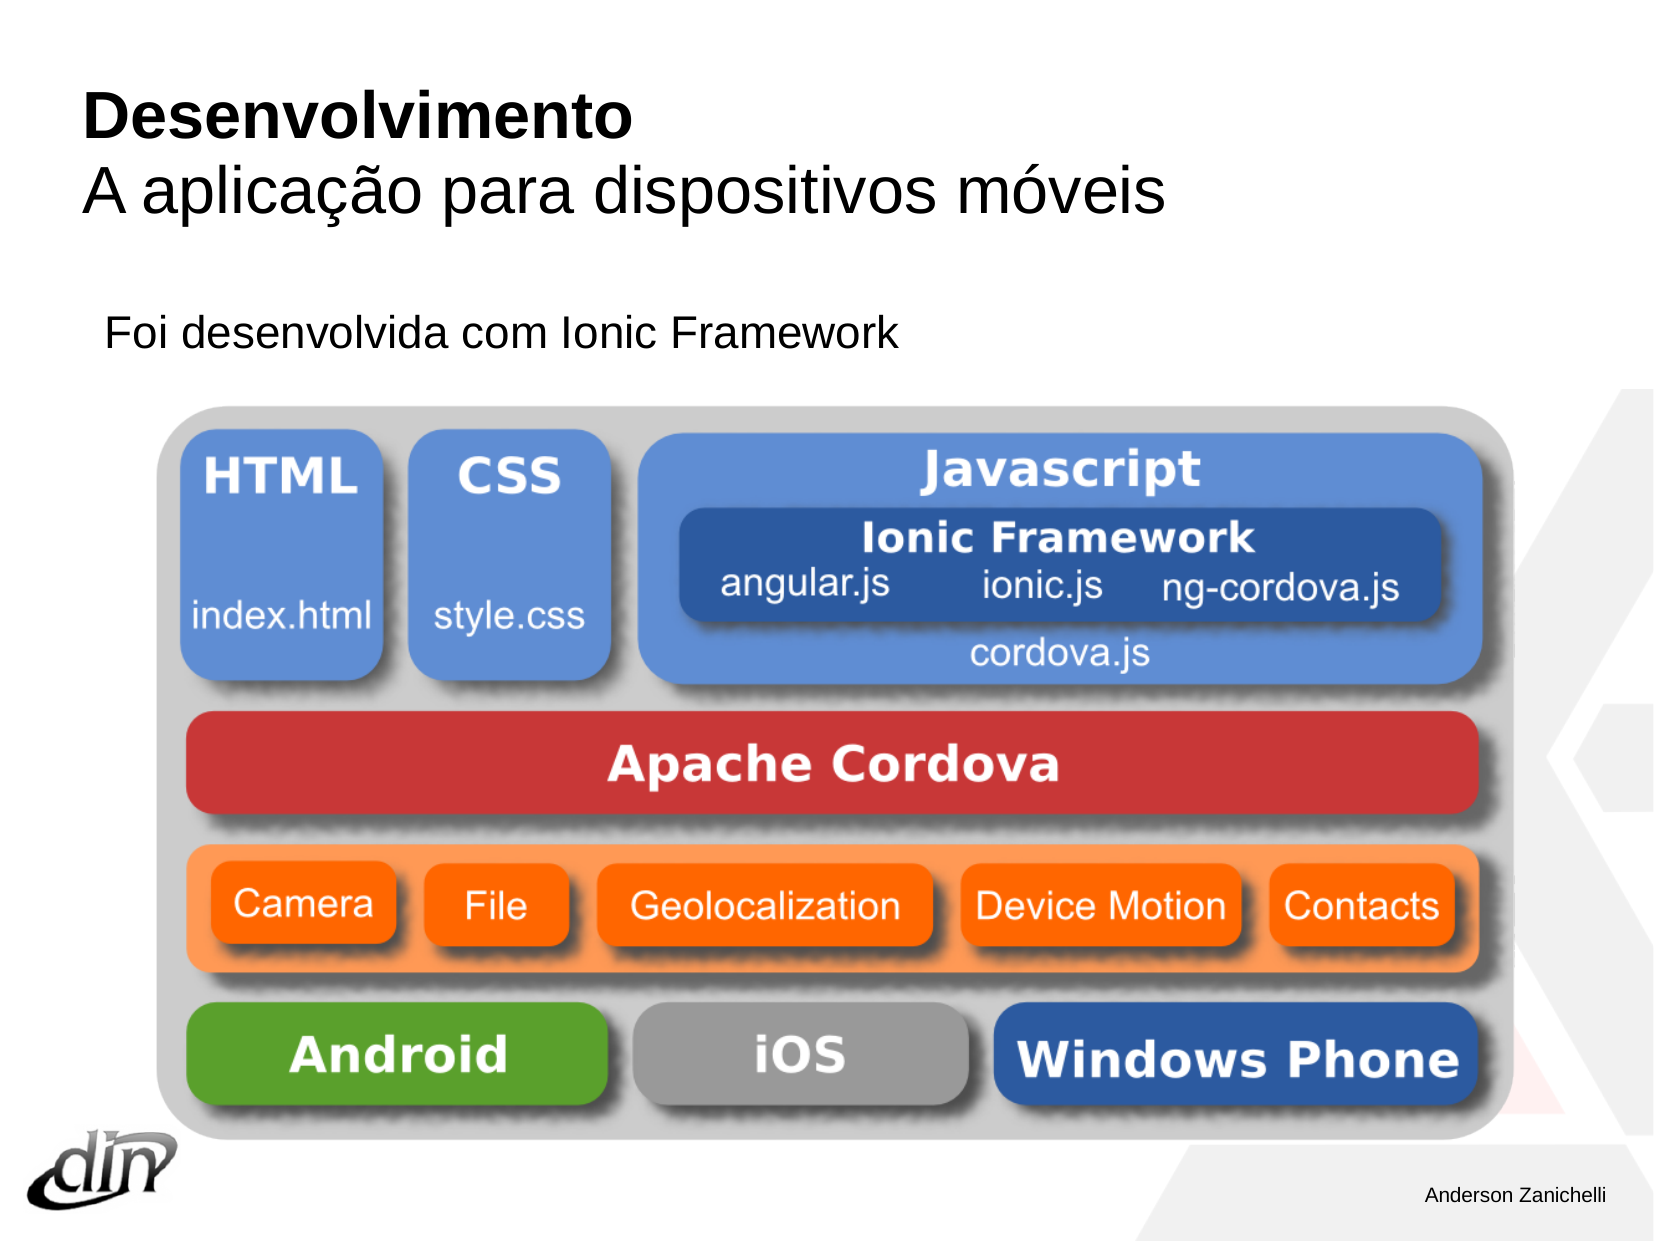

# Desenvolvimento A aplicação para dispositivos móveis
Foi desenvolvida com Ionic Framework
Anderson Zanichelli